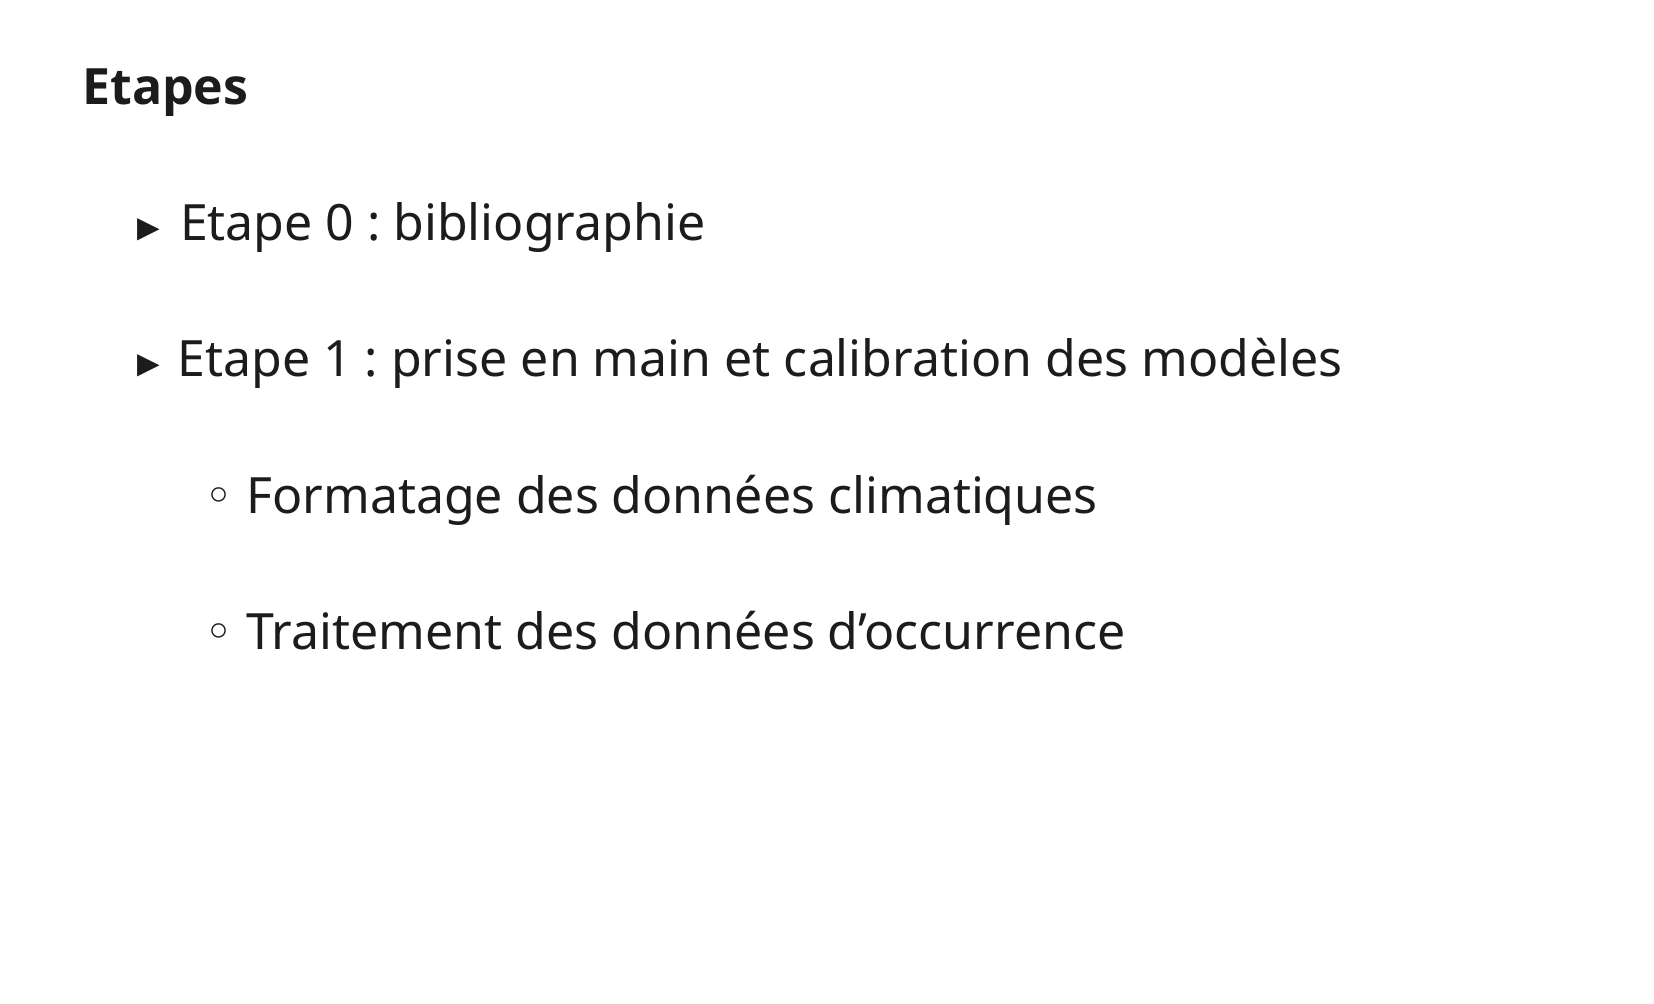

Etapes
► Etape 0 : bibliographie
► Etape 1 : prise en main et calibration des modèles
	◦ Formatage des données climatiques
	◦ Traitement des données d’occurrence